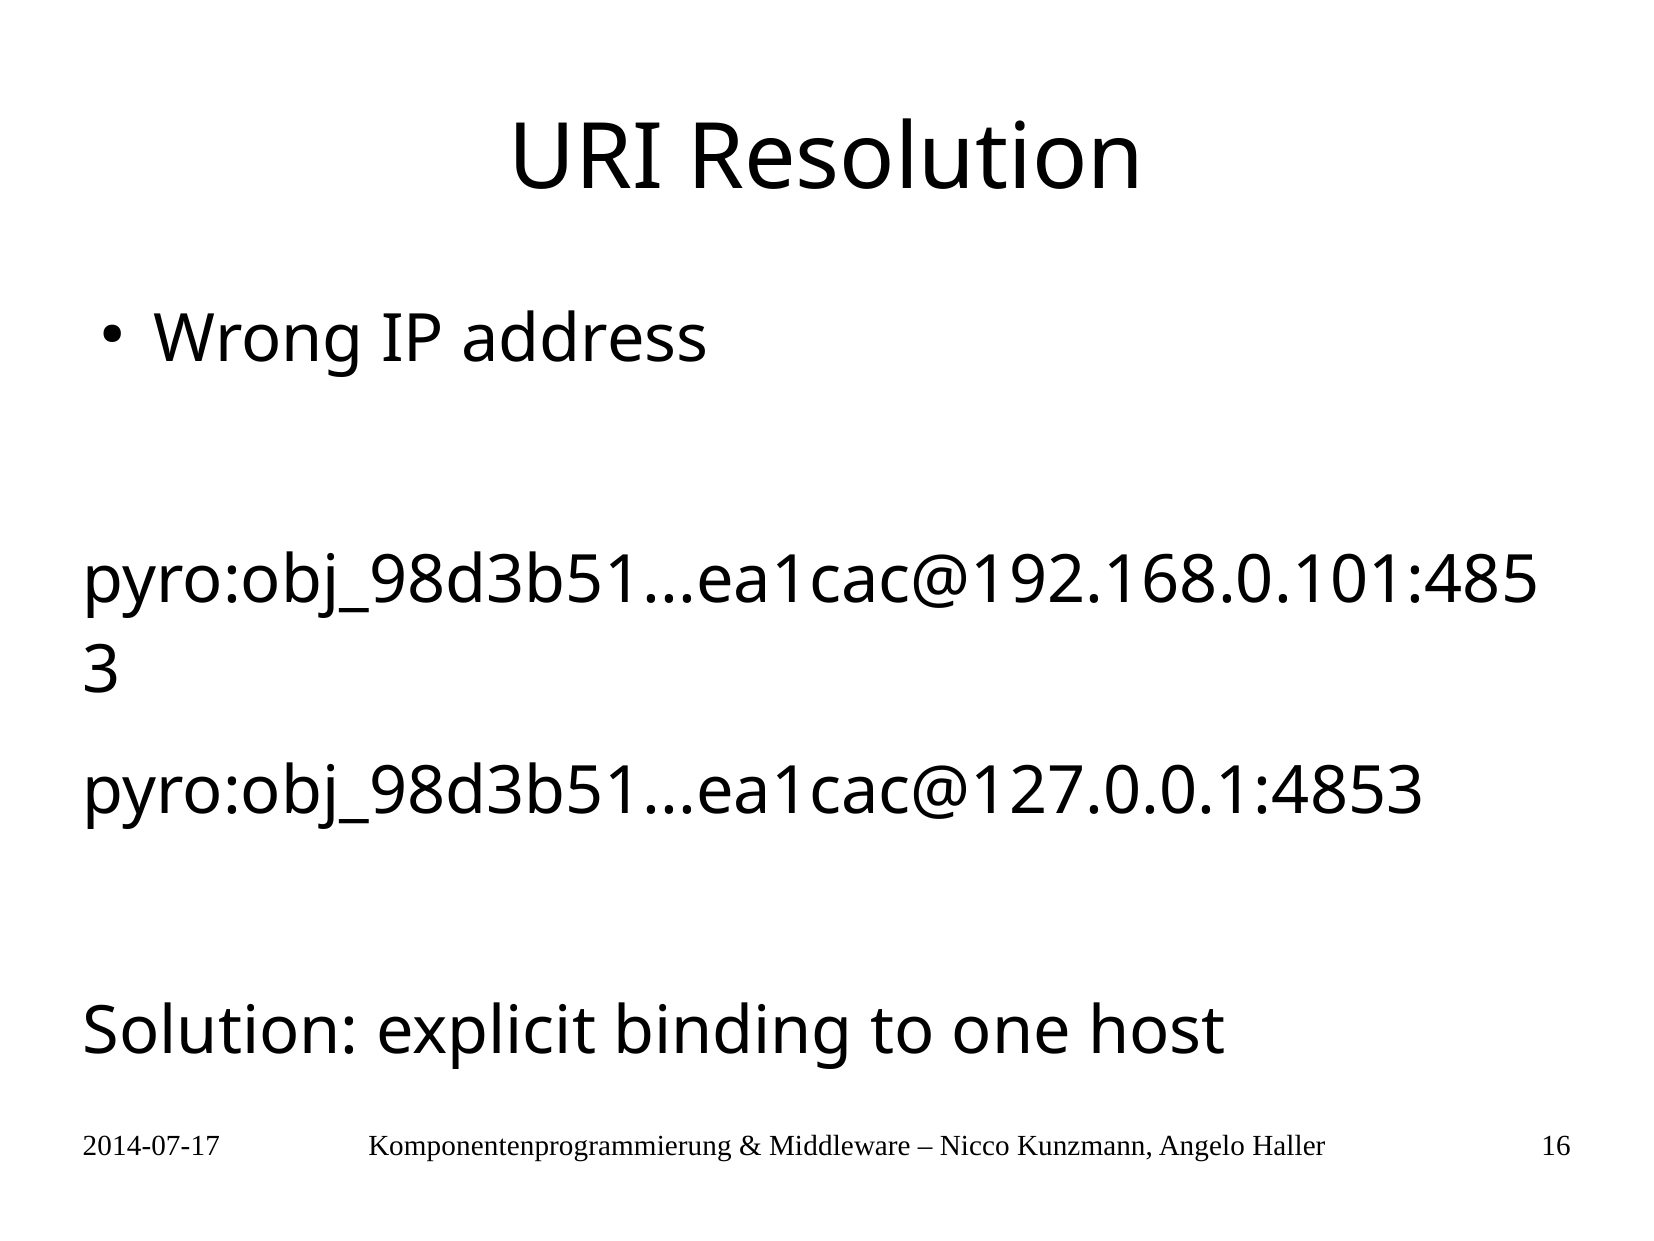

# URI Resolution
Wrong IP address
pyro:obj_98d3b51...ea1cac@192.168.0.101:4853
pyro:obj_98d3b51...ea1cac@127.0.0.1:4853
Solution: explicit binding to one host
2014-07-17
Komponentenprogrammierung & Middleware – Nicco Kunzmann, Angelo Haller
16